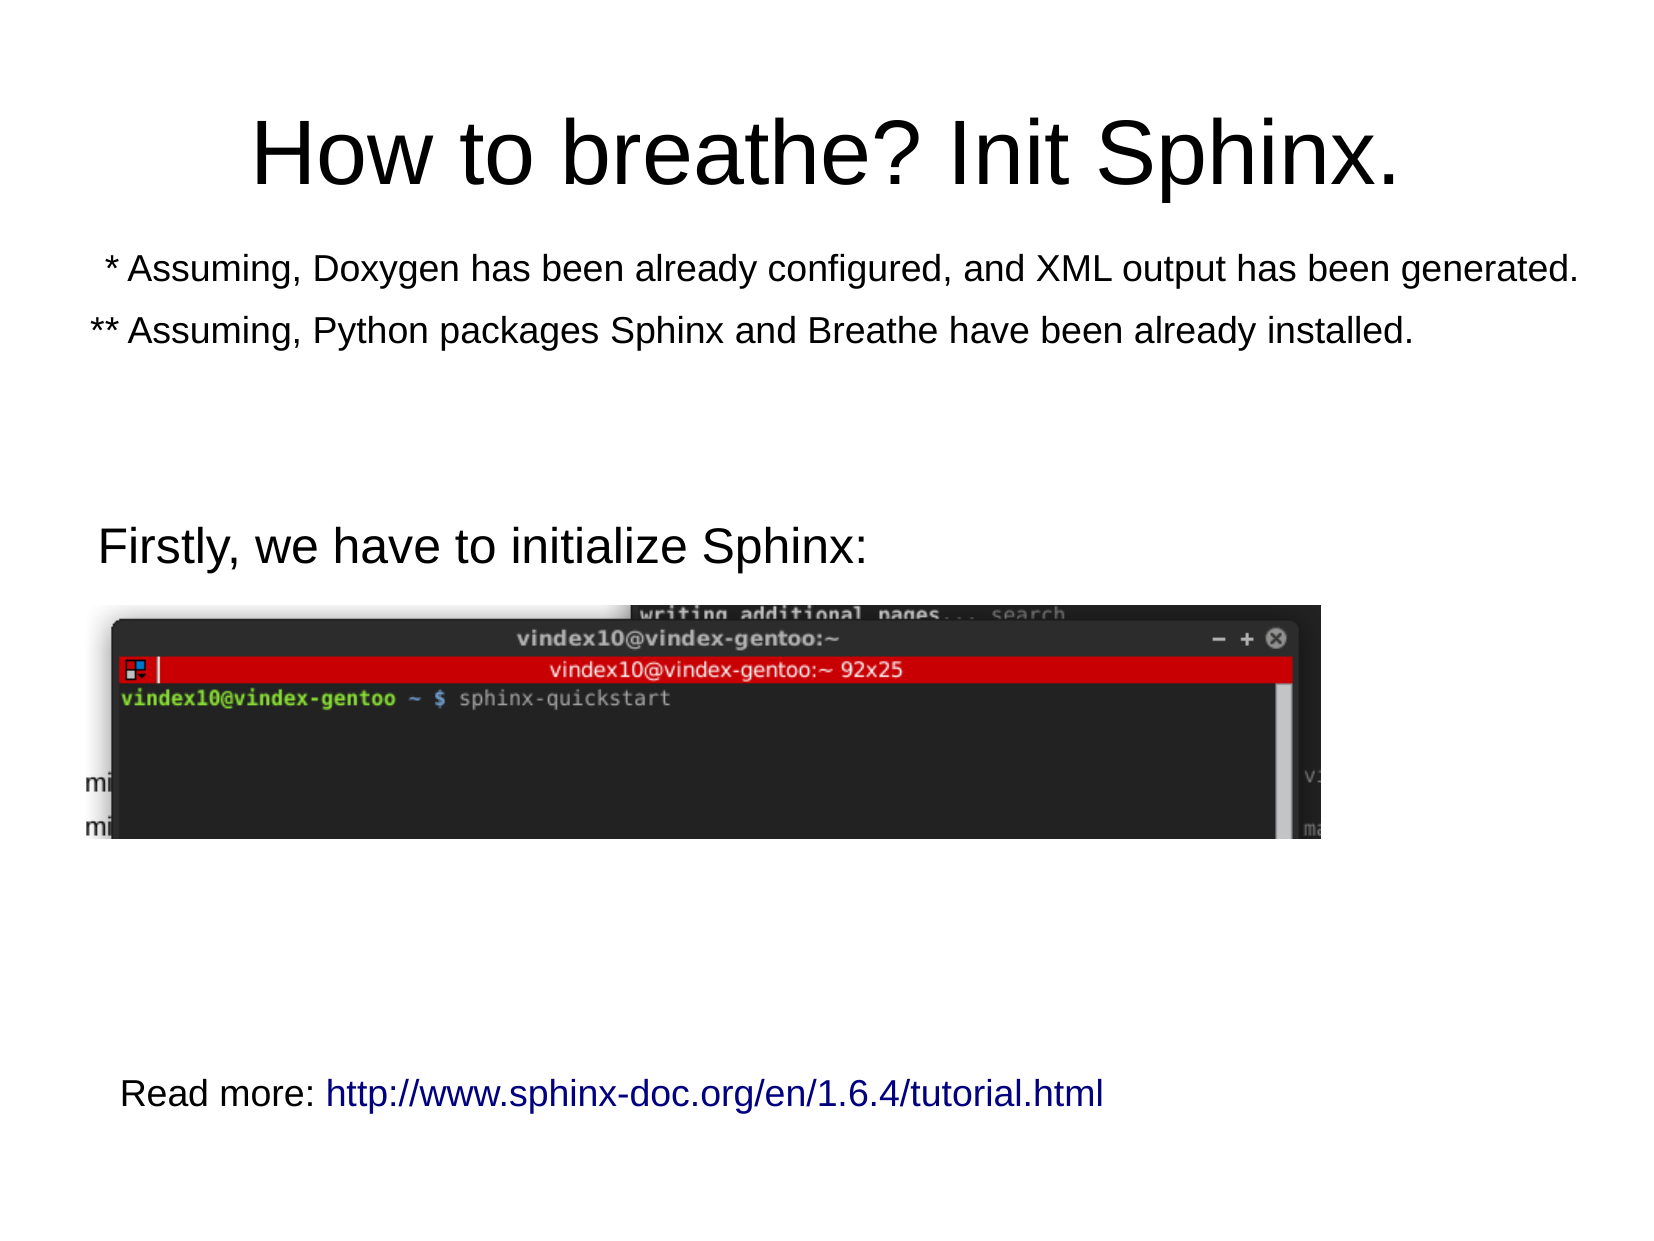

# How to breathe? Init Sphinx.
* Assuming, Doxygen has been already configured, and XML output has been generated.
** Assuming, Python packages Sphinx and Breathe have been already installed.
Firstly, we have to initialize Sphinx:
Read more: http://www.sphinx-doc.org/en/1.6.4/tutorial.html